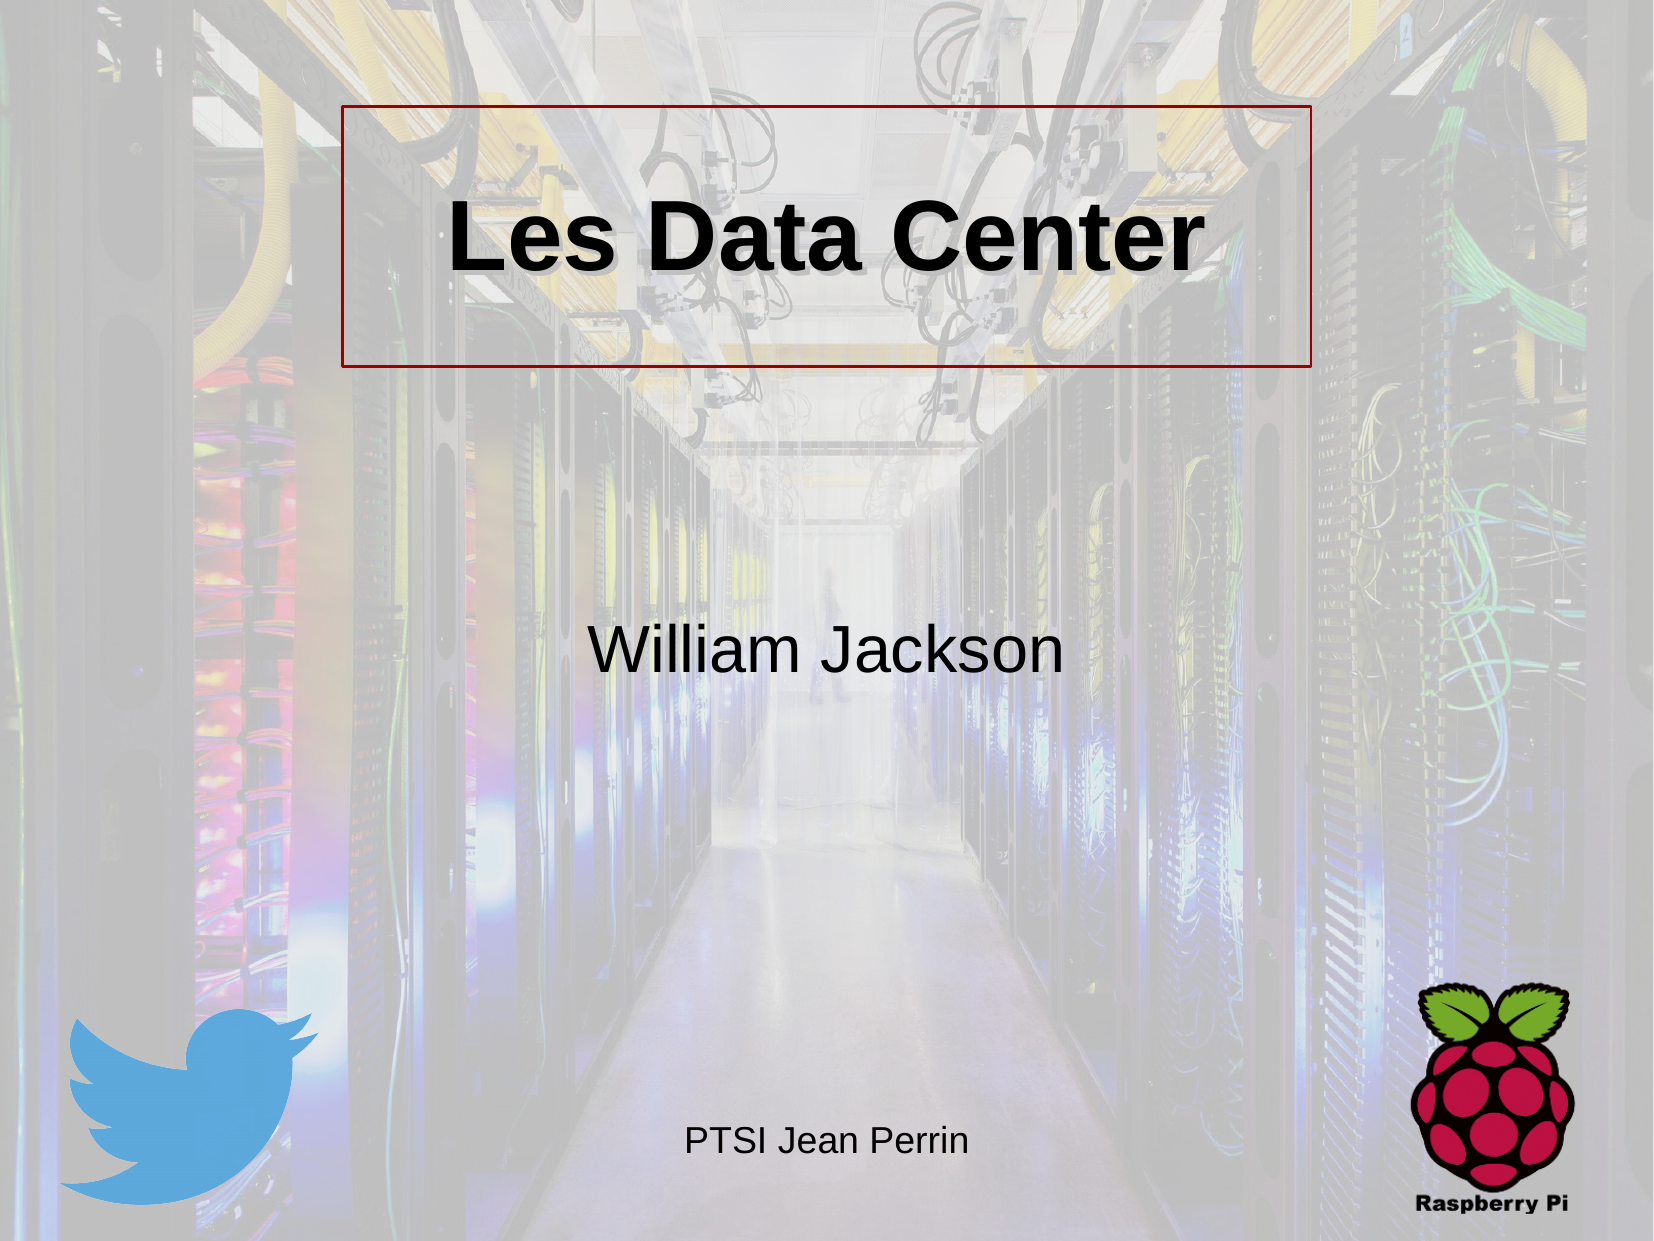

Les Data Center
# William Jackson
PTSI Jean Perrin